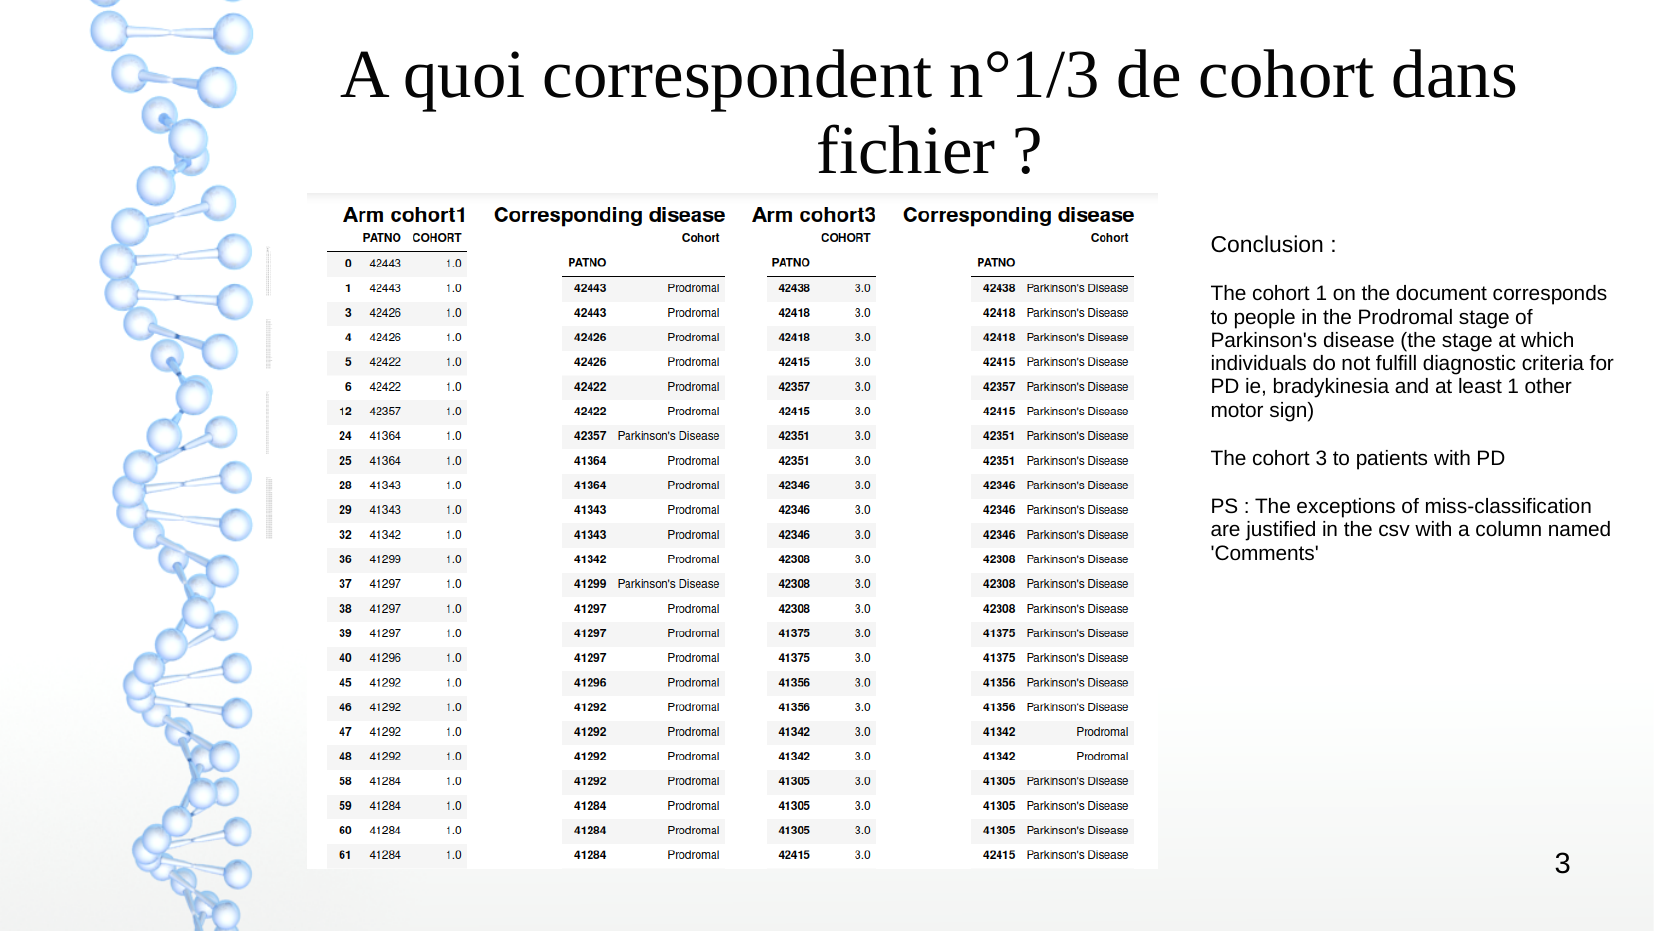

# A quoi correspondent n°1/3 de cohort dans fichier ?
Arm cohort1
PATNO 	COHORT
0 	42443 	1.0
1 	42443 	1.0
3 	42426 	1.0
4 	42426 	1.0
5 	42422 	1.0
6 	42422 	1.0
12 	42357 	1.0
24 	41364 	1.0
25 	41364 	1.0
28 	41343 	1.0
29 	41343 	1.0
32 	41342 	1.0
36 	41299 	1.0
37 	41297 	1.0
38 	41297 	1.0
39 	41297 	1.0
40 	41296 	1.0
45 	41292 	1.0
46 	41292 	1.0
47 	41292 	1.0
48 	41292 	1.0
58 	41284 	1.0
59 	41284 	1.0
60 	41284 	1.0
61 	41284 	1.0
62 	41284 	1.0
63 	41283 	1.0
64 	41283 	1.0
65 	41283 	1.0
89 	42012 	1.0
90 	42012 	1.0
91 	42011 	1.0
93 	42006 	1.0
94 	42006 	1.0
95 	42001 	1.0
96 	42000 	1.0
97 	41993 	1.0
98 	41992 	1.0
99 	41990 	1.0
100 	41990 	1.0
104 	41984 	1.0
109 	41562 	1.0
110 	41560 	1.0
123 	40587 	1.0
124 	40587 	1.0
130 	40567 	1.0
139 	42450 	1.0
141 	42445 	1.0
143 	41283 	1.0
145 	42444 	1.0
146 	42444 	1.0
147 	42444 	1.0
148 	42445 	1.0
149 	42446 	1.0
150 	42446 	1.0
151 	42446 	1.0
155 	42448 	1.0
157 	42450 	1.0
158 	42450 	1.0
159 	42450 	1.0
160 	42451 	1.0
161 	42452 	1.0
165 	42457 	1.0
168 	41307 	1.0
169 	41343 	1.0
170 	41364 	1.0
173 	42422 	1.0
174 	42426 	1.0
177 	42443 	1.0
178 	42444 	1.0
179 	42446 	1.0
182 	42001 	1.0
183 	42011 	1.0
184 	42012 	1.0
Corresponding disease
Cohort
PATNO
42443 	Prodromal
42443 	Prodromal
42426 	Prodromal
42426 	Prodromal
42422 	Prodromal
42422 	Prodromal
42357 	Parkinson's Disease
41364 	Prodromal
41364 	Prodromal
41343 	Prodromal
41343 	Prodromal
41342 	Prodromal
41299 	Parkinson's Disease
41297 	Prodromal
41297 	Prodromal
41297 	Prodromal
41296 	Prodromal
41292 	Prodromal
41292 	Prodromal
41292 	Prodromal
41292 	Prodromal
41284 	Prodromal
41284 	Prodromal
41284 	Prodromal
41284 	Prodromal
41284 	Prodromal
41283 	Prodromal
41283 	Prodromal
41283 	Prodromal
42012 	Prodromal
42012 	Prodromal
42011 	Prodromal
42006 	Prodromal
42006 	Prodromal
42001 	Prodromal
42000 	Prodromal
41993 	Prodromal
41992 	Prodromal
41990 	Prodromal
41990 	Prodromal
41984 	Prodromal
41562 	Prodromal
41560 	Prodromal
40587 	Prodromal
40587 	Prodromal
40567 	Prodromal
42450 	Prodromal
42445 	Prodromal
41283 	Prodromal
42444 	Prodromal
42444 	Prodromal
42444 	Prodromal
42445 	Prodromal
42446 	Prodromal
42446 	Prodromal
42446 	Prodromal
42448 	Parkinson's Disease
42450 	Prodromal
42450 	Prodromal
42450 	Prodromal
42451 	Parkinson's Disease
42452 	Parkinson's Disease
42457 	Prodromal
41307 	Prodromal
41343 	Prodromal
41364 	Prodromal
42422 	Prodromal
42426 	Prodromal
42443 	Prodromal
42444 	Prodromal
42446 	Prodromal
42001 	Prodromal
42011 	Prodromal
42012 	Prodromal
Arm cohort3
COHORT
PATNO
42438 	3.0
42418 	3.0
42418 	3.0
42415 	3.0
42357 	3.0
42415 	3.0
42351 	3.0
42351 	3.0
42346 	3.0
42346 	3.0
42346 	3.0
42308 	3.0
42308 	3.0
42308 	3.0
41375 	3.0
41375 	3.0
41356 	3.0
41356 	3.0
41342 	3.0
41342 	3.0
41305 	3.0
41305 	3.0
41305 	3.0
42415 	3.0
41294 	3.0
41294 	3.0
41293 	3.0
42351 	3.0
41289 	3.0
42429 	3.0
41289 	3.0
41288 	3.0
41288 	3.0
41287 	3.0
41287 	3.0
41285 	3.0
41281 	3.0
41281 	3.0
41280 	3.0
41280 	3.0
41280 	3.0
42035 	3.0
42034 	3.0
42014 	3.0
42014 	3.0
42009 	3.0
41989 	3.0
41989 	3.0
41985 	3.0
41568 	3.0
41578 	3.0
41568 	3.0
41562 	3.0
41508 	3.0
41508 	3.0
41420 	3.0
41412 	3.0
41410 	3.0
41401 	3.0
41400 	3.0
41399 	3.0
41384 	3.0
41382 	3.0
41382 	3.0
41380 	3.0
40586 	3.0
40586 	3.0
40585 	3.0
40585 	3.0
40578 	3.0
40555 	3.0
40553 	3.0
40553 	3.0
42455 	3.0
41342 	3.0
41288 	3.0
42448 	3.0
42351 	3.0
41282 	3.0
42447 	3.0
42447 	3.0
42447 	3.0
42448 	3.0
42453 	3.0
42455 	3.0
42456 	3.0
41280 	3.0
41281 	3.0
42346 	3.0
42415 	3.0
42429 	3.0
42438 	3.0
42447 	3.0
Corresponding disease
Cohort
PATNO
42438 	Parkinson's Disease
42418 	Parkinson's Disease
42418 	Parkinson's Disease
42415 	Parkinson's Disease
42357 	Parkinson's Disease
42415 	Parkinson's Disease
42351 	Parkinson's Disease
42351 	Parkinson's Disease
42346 	Parkinson's Disease
42346 	Parkinson's Disease
42346 	Parkinson's Disease
42308 	Parkinson's Disease
42308 	Parkinson's Disease
42308 	Parkinson's Disease
41375 	Parkinson's Disease
41375 	Parkinson's Disease
41356 	Parkinson's Disease
41356 	Parkinson's Disease
41342 	Prodromal
41342 	Prodromal
41305 	Parkinson's Disease
41305 	Parkinson's Disease
41305 	Parkinson's Disease
42415 	Parkinson's Disease
41294 	Parkinson's Disease
41294 	Parkinson's Disease
41293 	Parkinson's Disease
42351 	Parkinson's Disease
41289 	Parkinson's Disease
42429 	Parkinson's Disease
41289 	Parkinson's Disease
41288 	Parkinson's Disease
41288 	Parkinson's Disease
41287 	Parkinson's Disease
41287 	Parkinson's Disease
41285 	Parkinson's Disease
41281 	Parkinson's Disease
41281 	Parkinson's Disease
41280 	Parkinson's Disease
41280 	Parkinson's Disease
41280 	Parkinson's Disease
42034 	Parkinson's Disease
42014 	Parkinson's Disease
42014 	Parkinson's Disease
42009 	Parkinson's Disease
41989 	Parkinson's Disease
41989 	Parkinson's Disease
41985 	Parkinson's Disease
41568 	Parkinson's Disease
41578 	Parkinson's Disease
41568 	Parkinson's Disease
41562 	Prodromal
41508 	Parkinson's Disease
41508 	Parkinson's Disease
41420 	Parkinson's Disease
41412 	Parkinson's Disease
41410 	Parkinson's Disease
41401 	Parkinson's Disease
41400 	Parkinson's Disease
41399 	Parkinson's Disease
41384 	Parkinson's Disease
41382 	Parkinson's Disease
41382 	Parkinson's Disease
41380 	Parkinson's Disease
40586 	Parkinson's Disease
40586 	Parkinson's Disease
40585 	Parkinson's Disease
40585 	Parkinson's Disease
40578 	Parkinson's Disease
40555 	Parkinson's Disease
40553 	Parkinson's Disease
40553 	Parkinson's Disease
42455 	Parkinson's Disease
41342 	Prodromal
41288 	Parkinson's Disease
42448 	Parkinson's Disease
42351 	Parkinson's Disease
41282 	Parkinson's Disease
42447 	Parkinson's Disease
42447 	Parkinson's Disease
42447 	Parkinson's Disease
42448 	Parkinson's Disease
42453 	Parkinson's Disease
42455 	Parkinson's Disease
42456 	Parkinson's Disease
41280 	Parkinson's Disease
41281 	Parkinson's Disease
42346 	Parkinson's Disease
42415 	Parkinson's Disease
42429 	Parkinson's Disease
42438 	Parkinson's Disease
42447 	Parkinson's Disease
Conclusion :
The cohort 1 on the document corresponds to people in the Prodromal stage of Parkinson's disease (the stage at which individuals do not fulfill diagnostic criteria for PD ie, bradykinesia and at least 1 other motor sign)
The cohort 3 to patients with PD
PS : The exceptions of miss-classification are justified in the csv with a column named 'Comments'
3